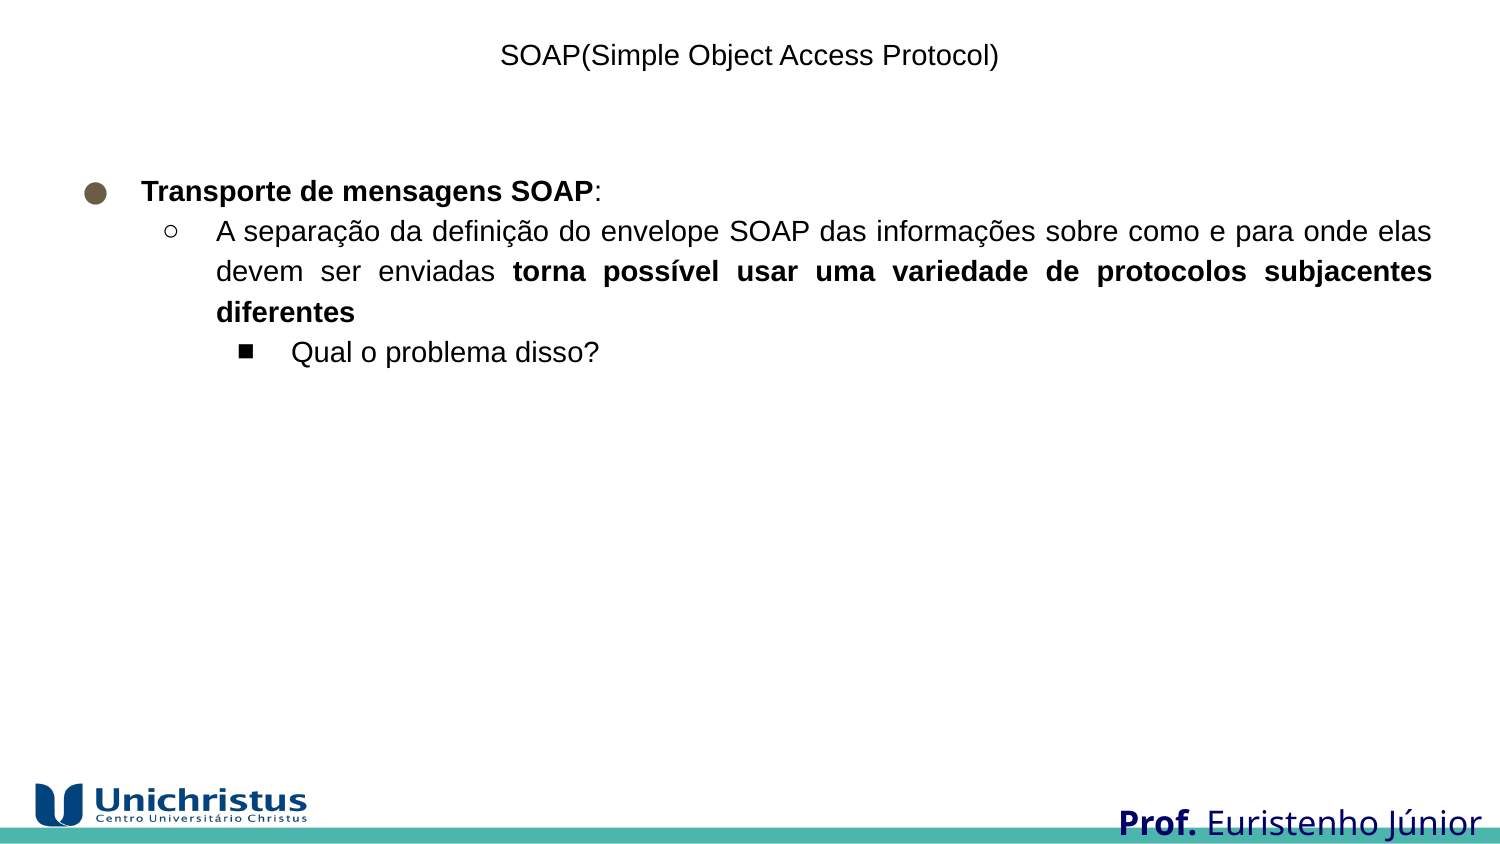

# SOAP(Simple Object Access Protocol)
Transporte de mensagens SOAP:
A separação da definição do envelope SOAP das informações sobre como e para onde elas devem ser enviadas torna possível usar uma variedade de protocolos subjacentes diferentes
Qual o problema disso?
Prof. Euristenho Júnior